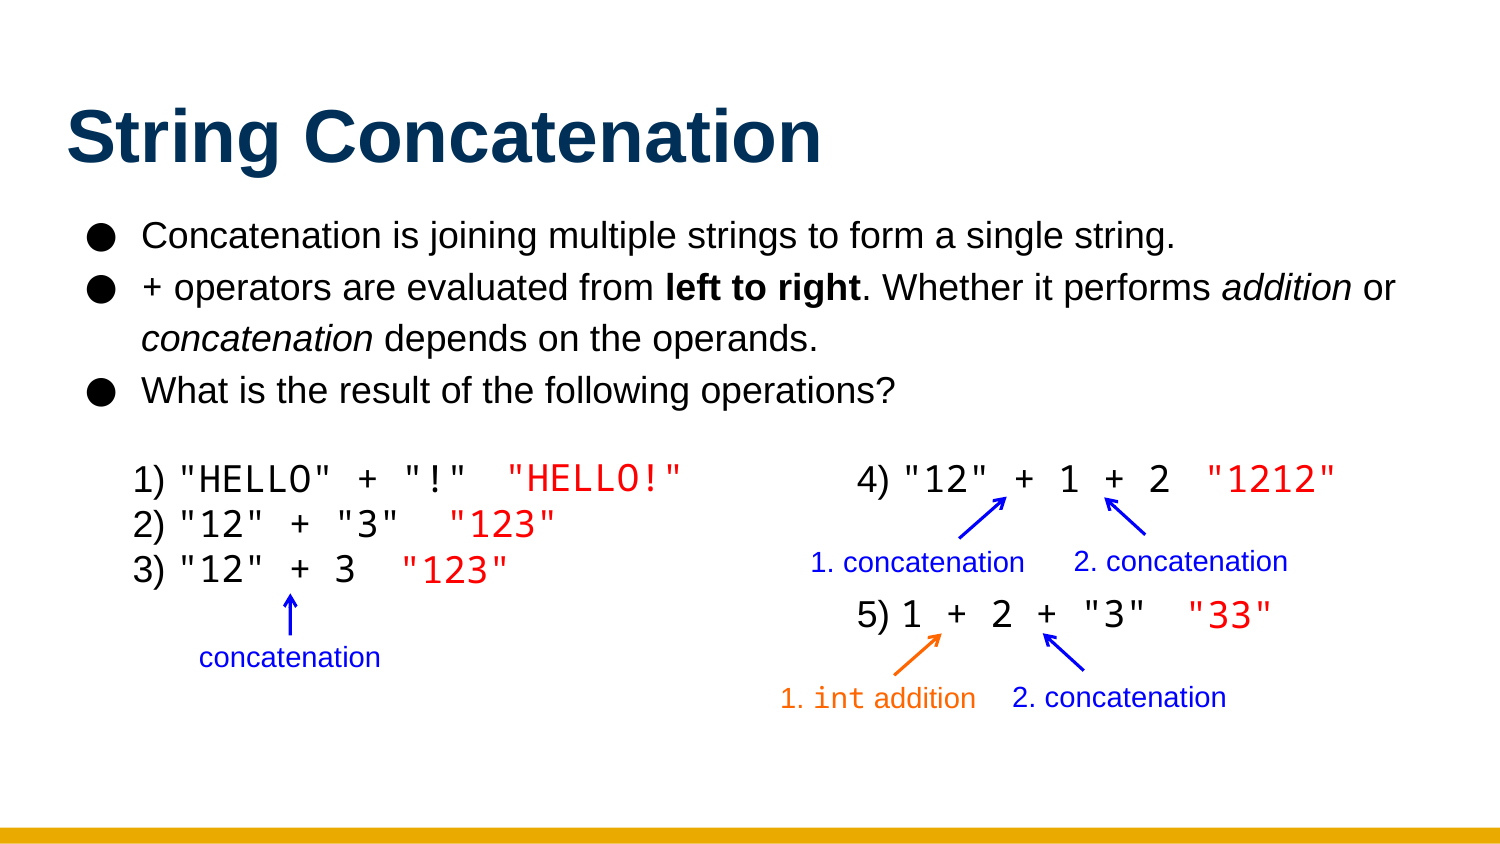

String Concatenation
# Concatenation is joining multiple strings to form a single string.
+ operators are evaluated from left to right. Whether it performs addition or concatenation depends on the operands.
What is the result of the following operations?
"HELLO!"
1) "HELLO" + "!"
2) "12" + "3"
3) "12" + 3
4) "12" + 1 + 2
5) 1 + 2 + "3"
"1212"
2. concatenation
1. concatenation
"123"
"123"
concatenation
"33"
2. concatenation
1. int addition